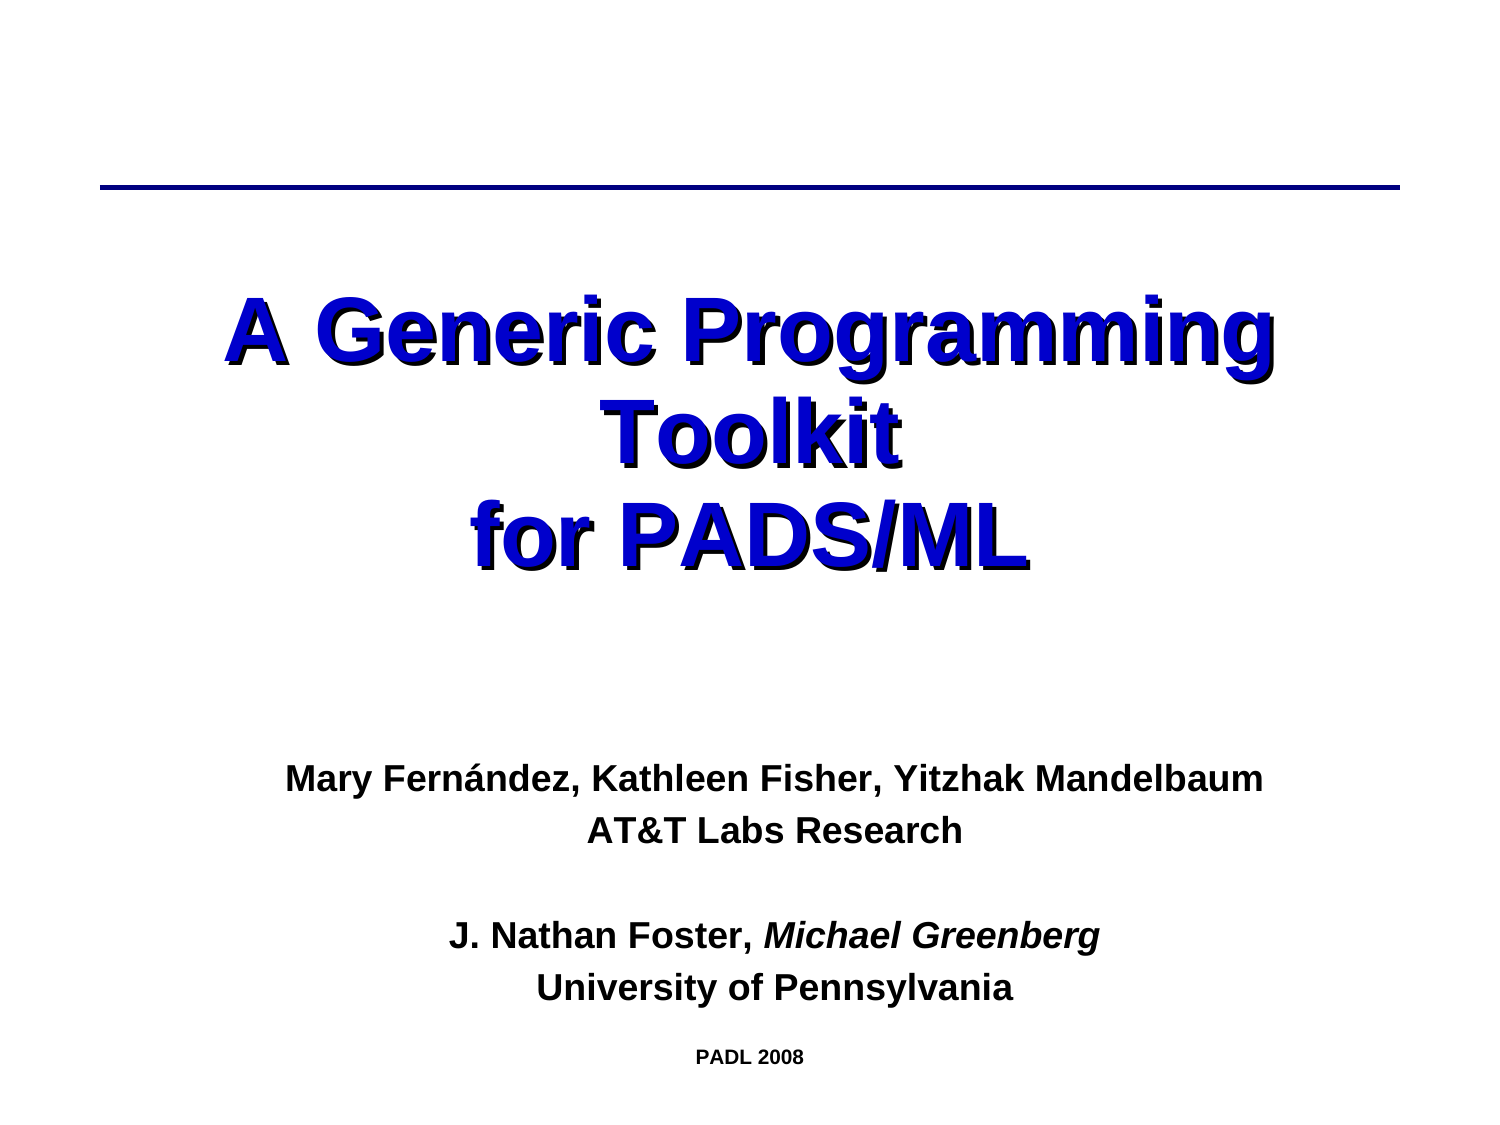

# A Generic Programming Toolkit for PADS/ML
Mary Fernández, Kathleen Fisher, Yitzhak Mandelbaum
AT&T Labs Research
J. Nathan Foster, Michael Greenberg
University of Pennsylvania